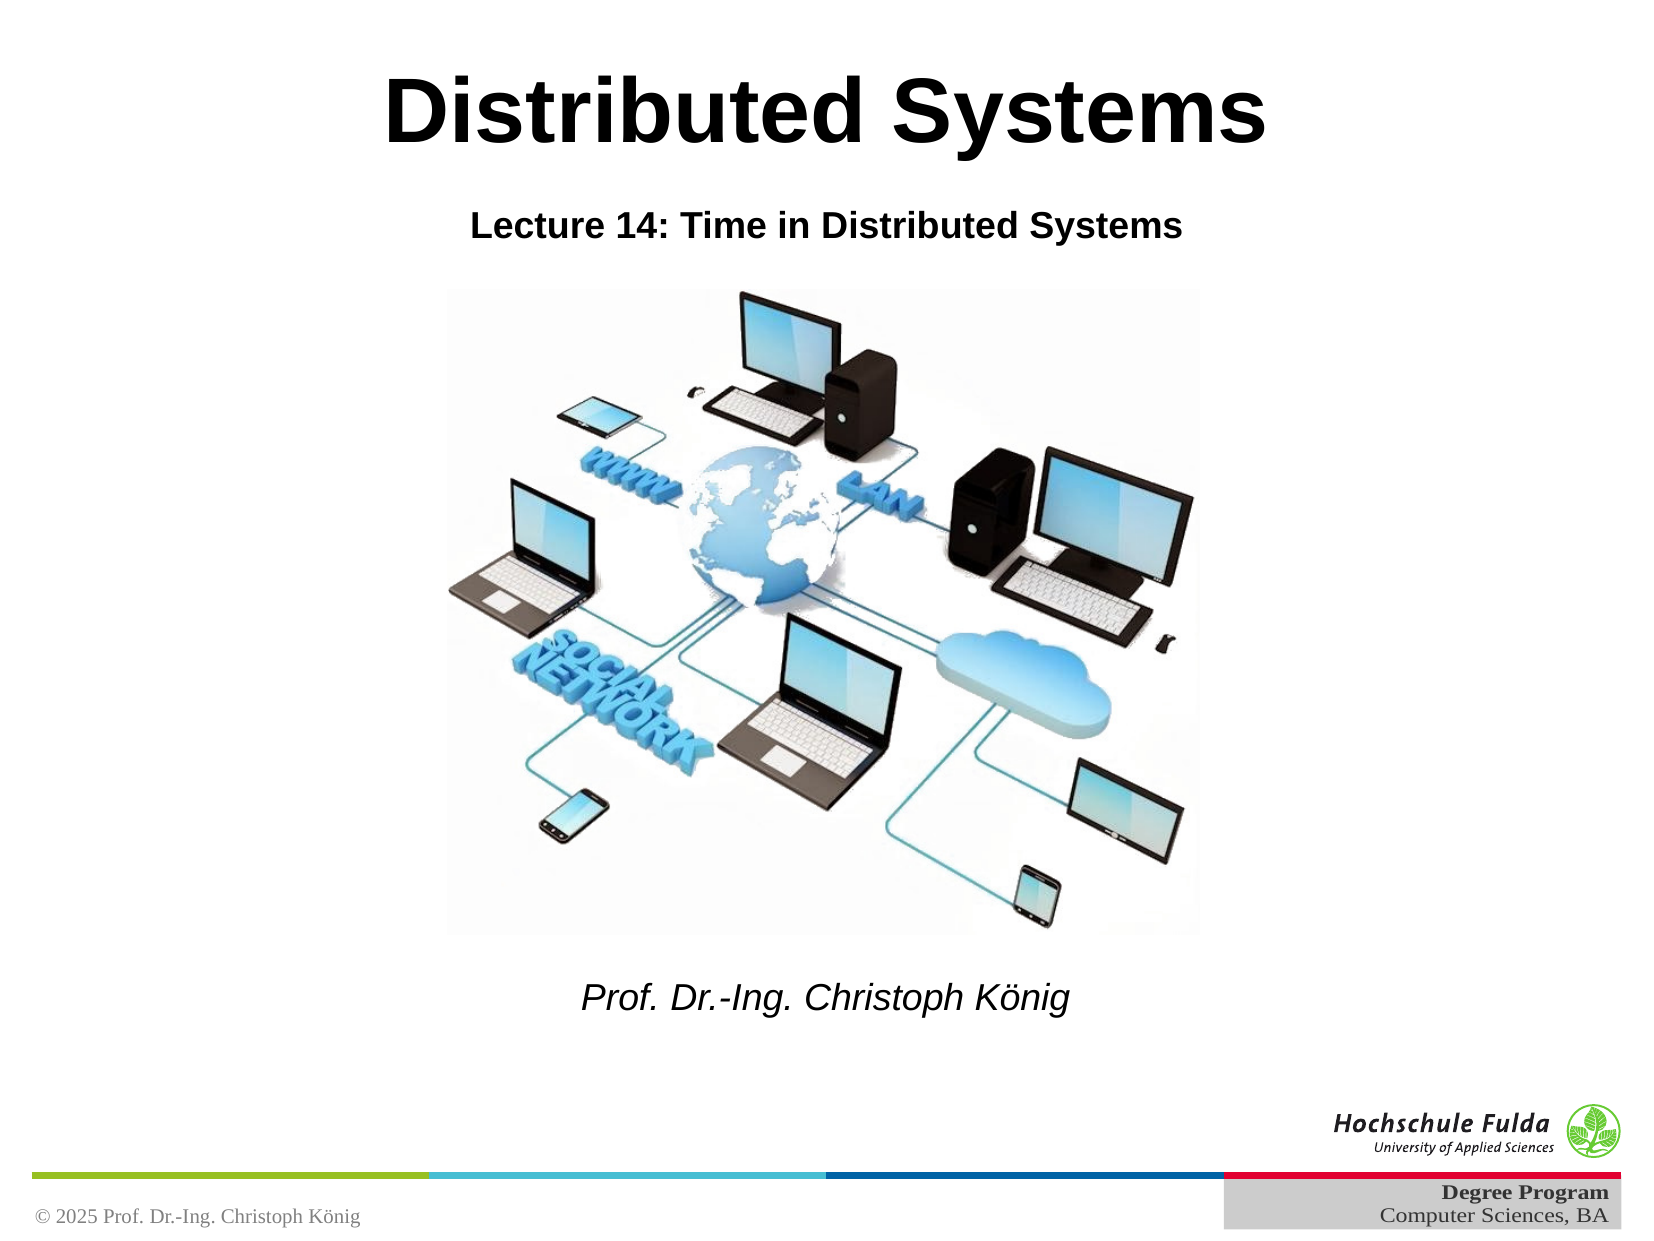

# Distributed Systems Lecture 14: Time in Distributed Systems
Prof. Dr.-Ing. Christoph König